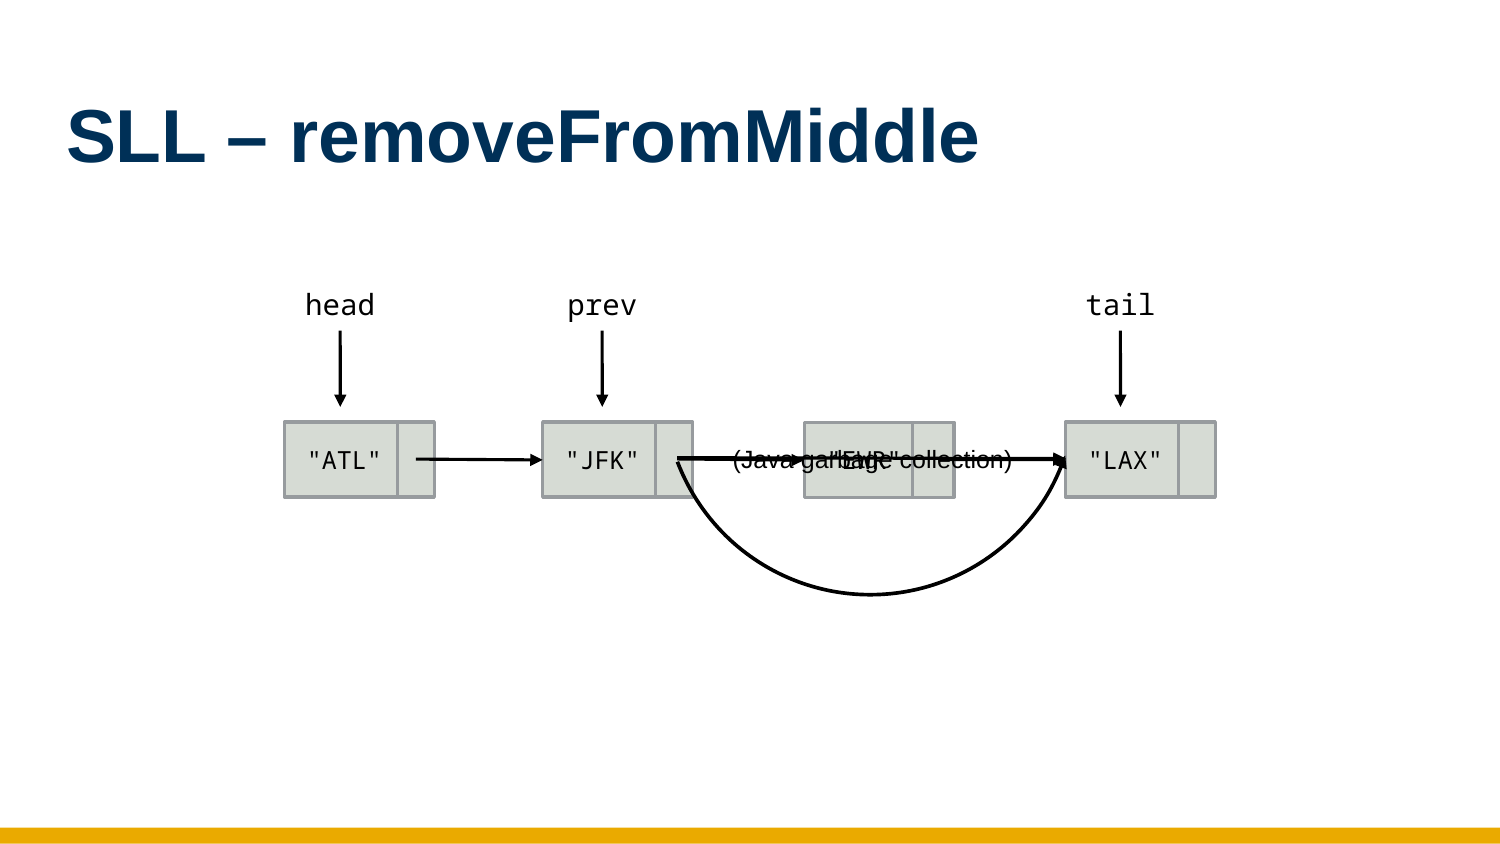

# SLL – removeFromMiddle
head
prev
tail
"EWR"
"ATL"
"JFK"
"LAX"
(Java garbage collection)